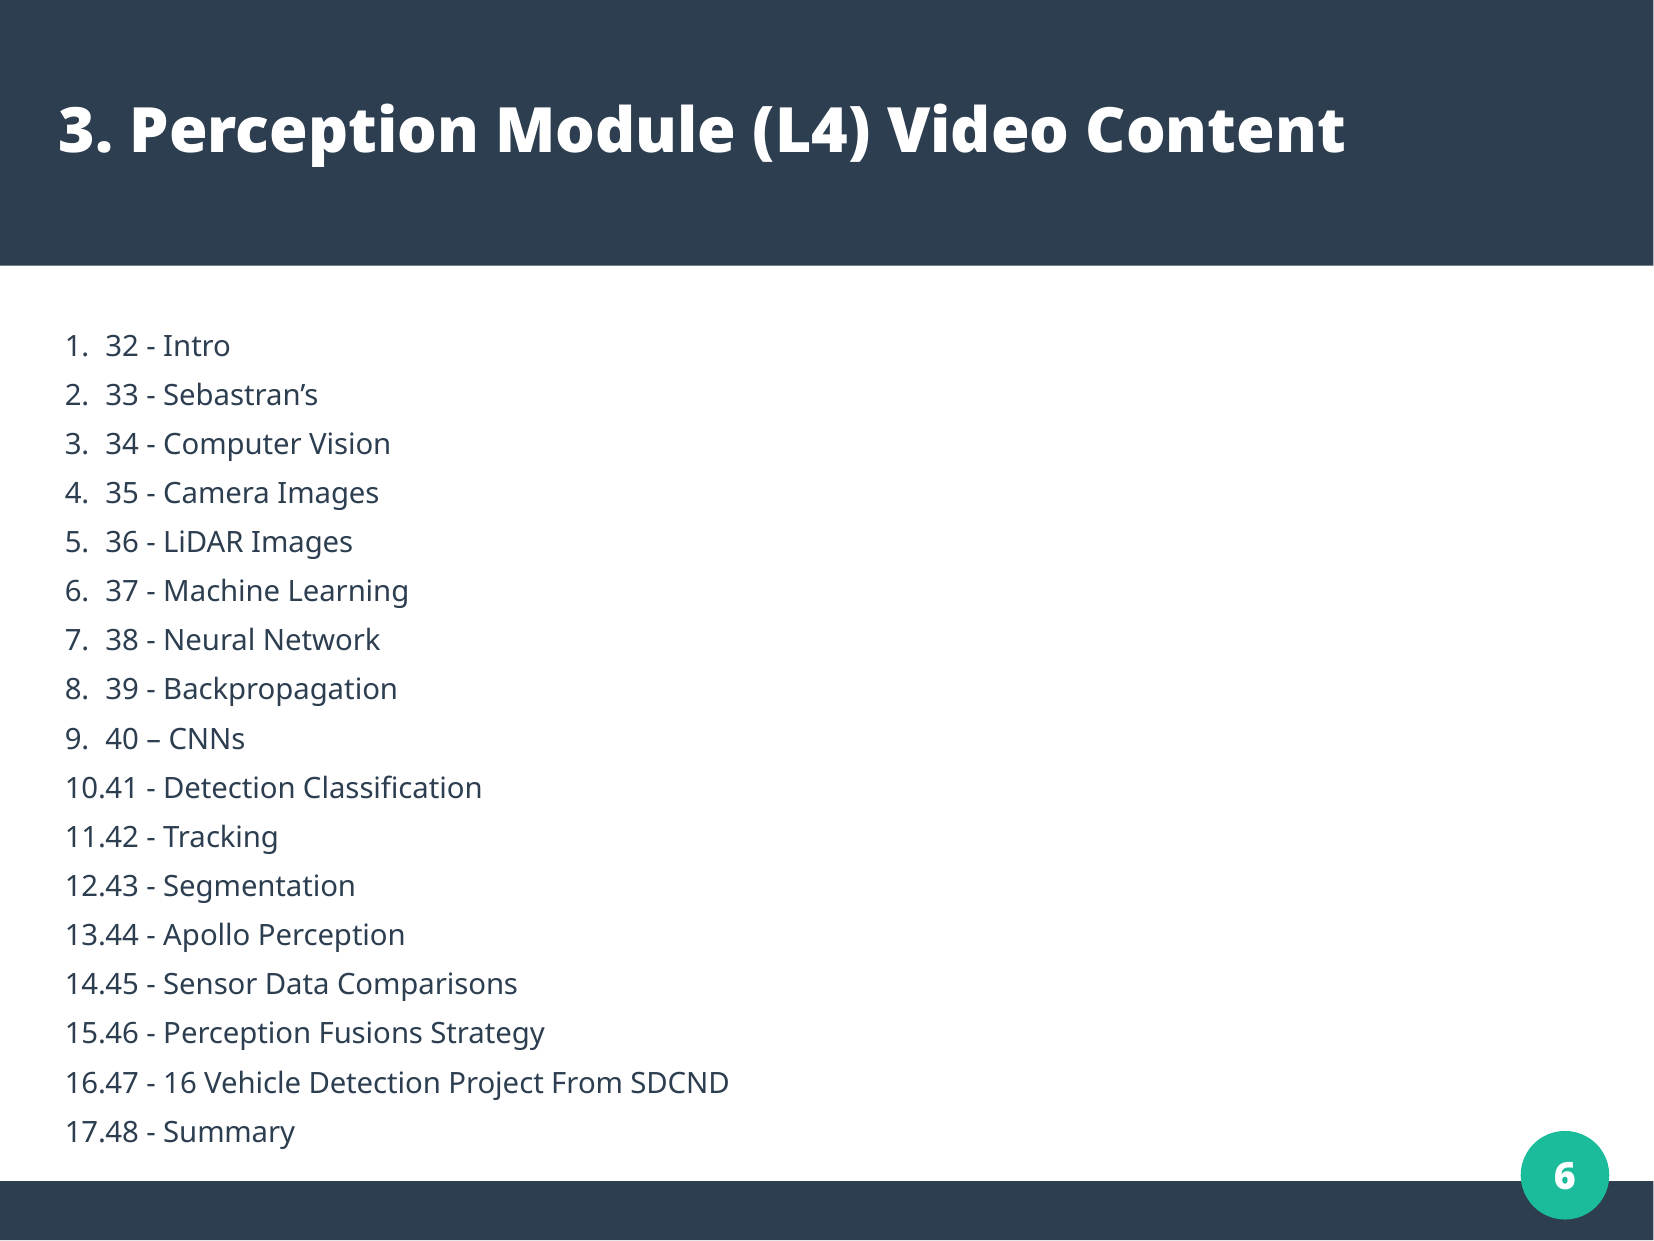

# 3. Perception Module (L4) Video Content
 	32 - Intro
 	33 - Sebastran’s
 	34 - Computer Vision
 	35 - Camera Images
 	36 - LiDAR Images
 	37 - Machine Learning
 	38 - Neural Network
 	39 - Backpropagation
 	40 – CNNs
 	41 - Detection Classification
 	42 - Tracking
 	43 - Segmentation
 	44 - Apollo Perception
 	45 - Sensor Data Comparisons
 	46 - Perception Fusions Strategy
 	47 - 16 Vehicle Detection Project From SDCND
 	48 - Summary
6